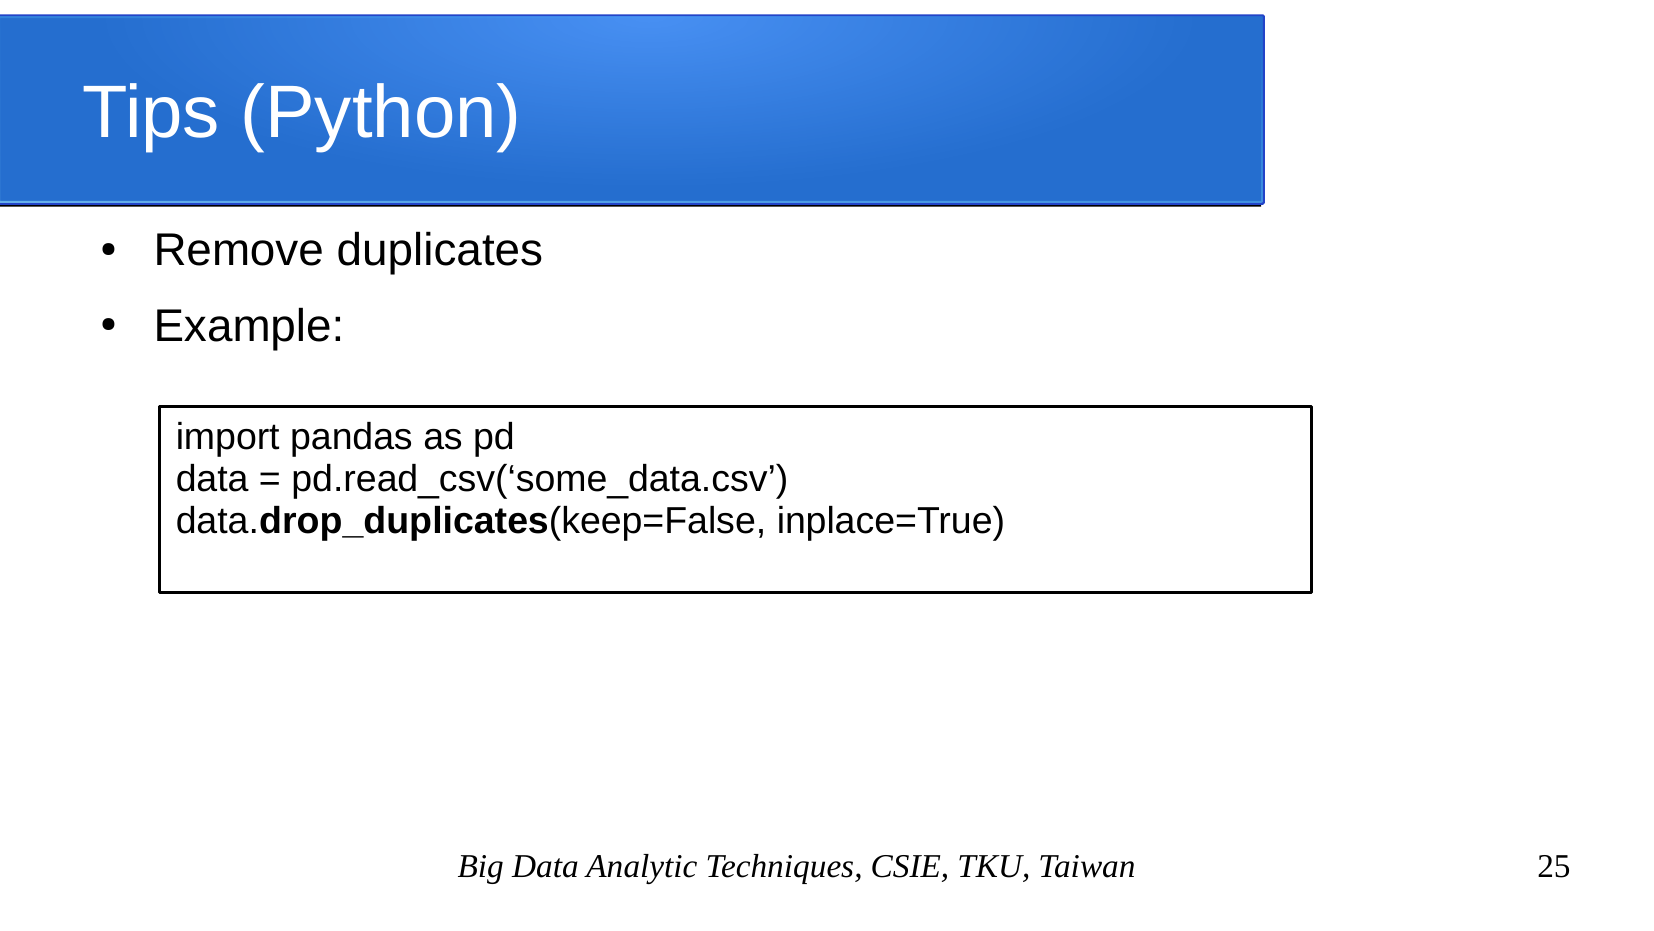

# Tips (Python)
Remove duplicates
Example:
import pandas as pd
data = pd.read_csv(‘some_data.csv’)
data.drop_duplicates(keep=False, inplace=True)
Big Data Analytic Techniques, CSIE, TKU, Taiwan
25